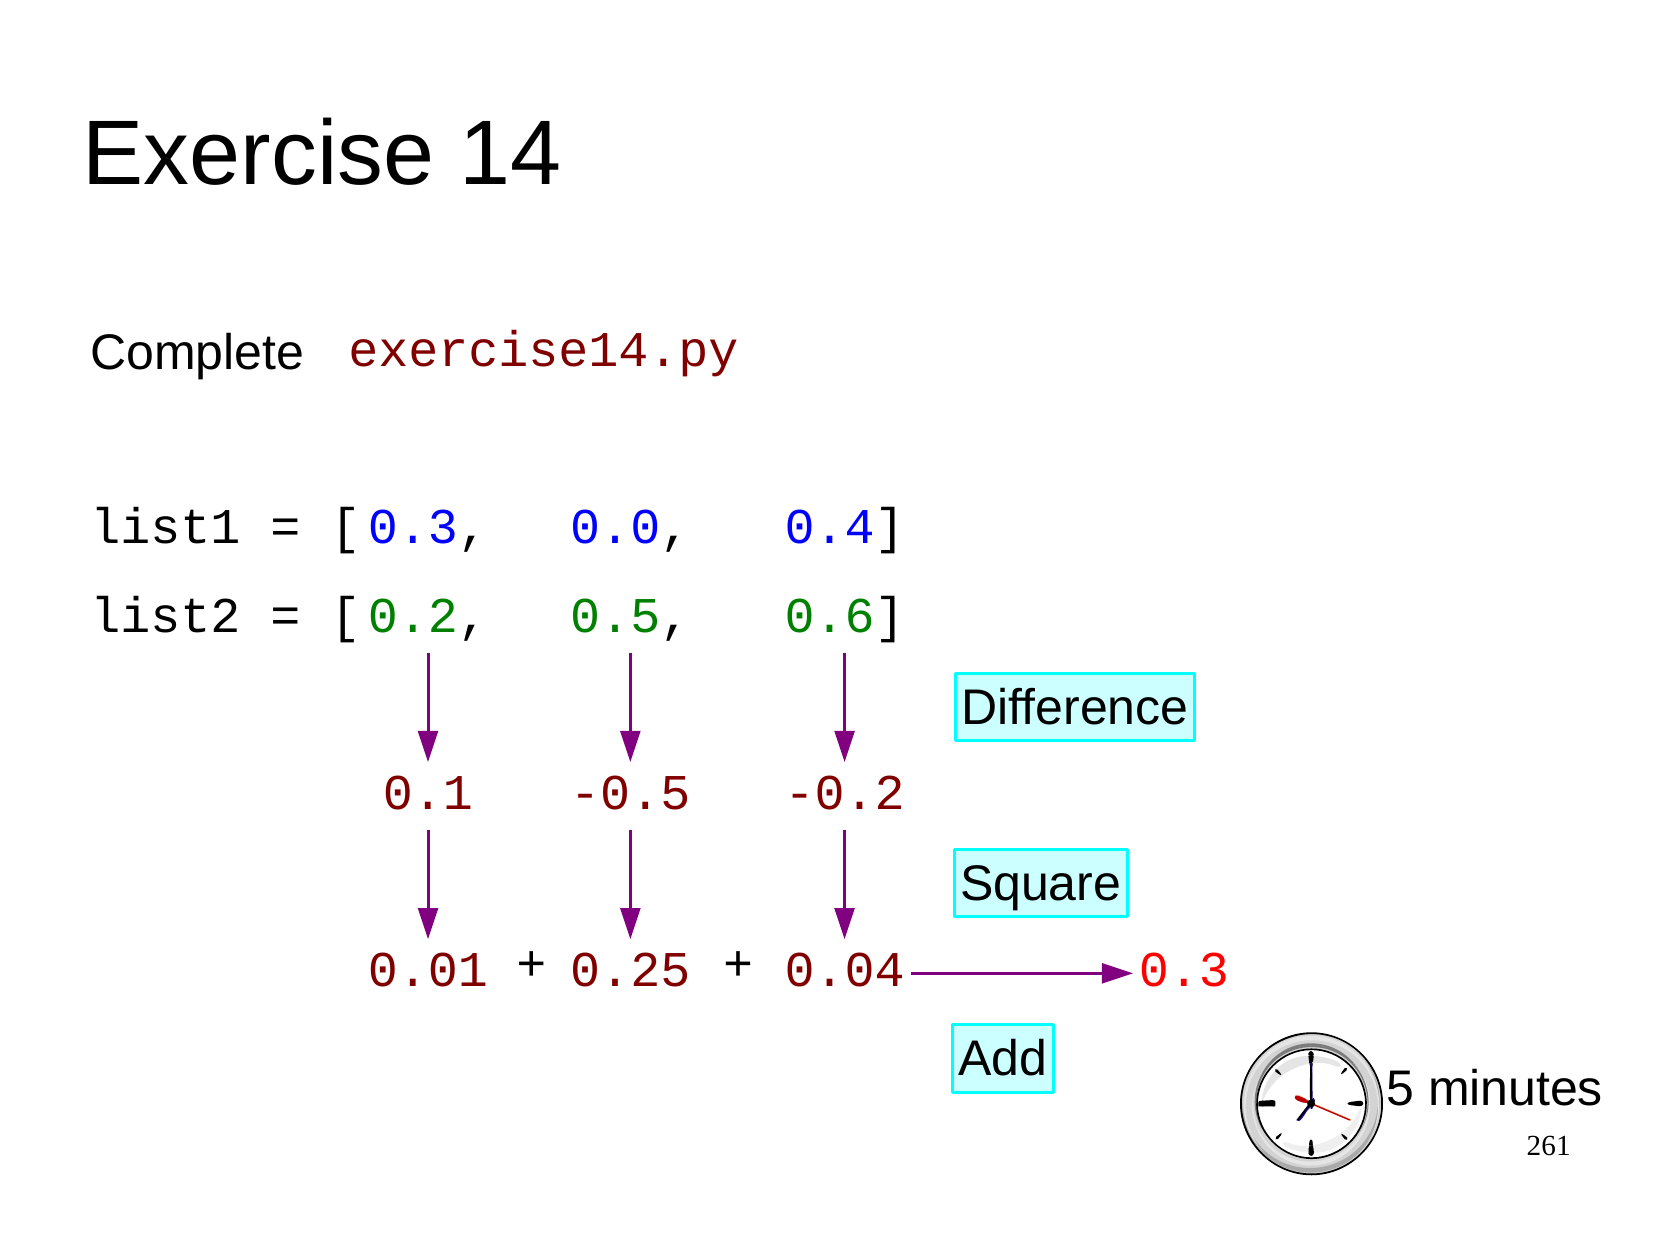

# Exercise 14
Complete
exercise14.py
list1 = [
0.3,
0.0,
0.4]
list2 = [
0.2,
0.5,
0.6]
Difference
0.1
-0.5
-0.2
Square
+
+
0.01
0.25
0.04
0.3
Add
5 minutes
261